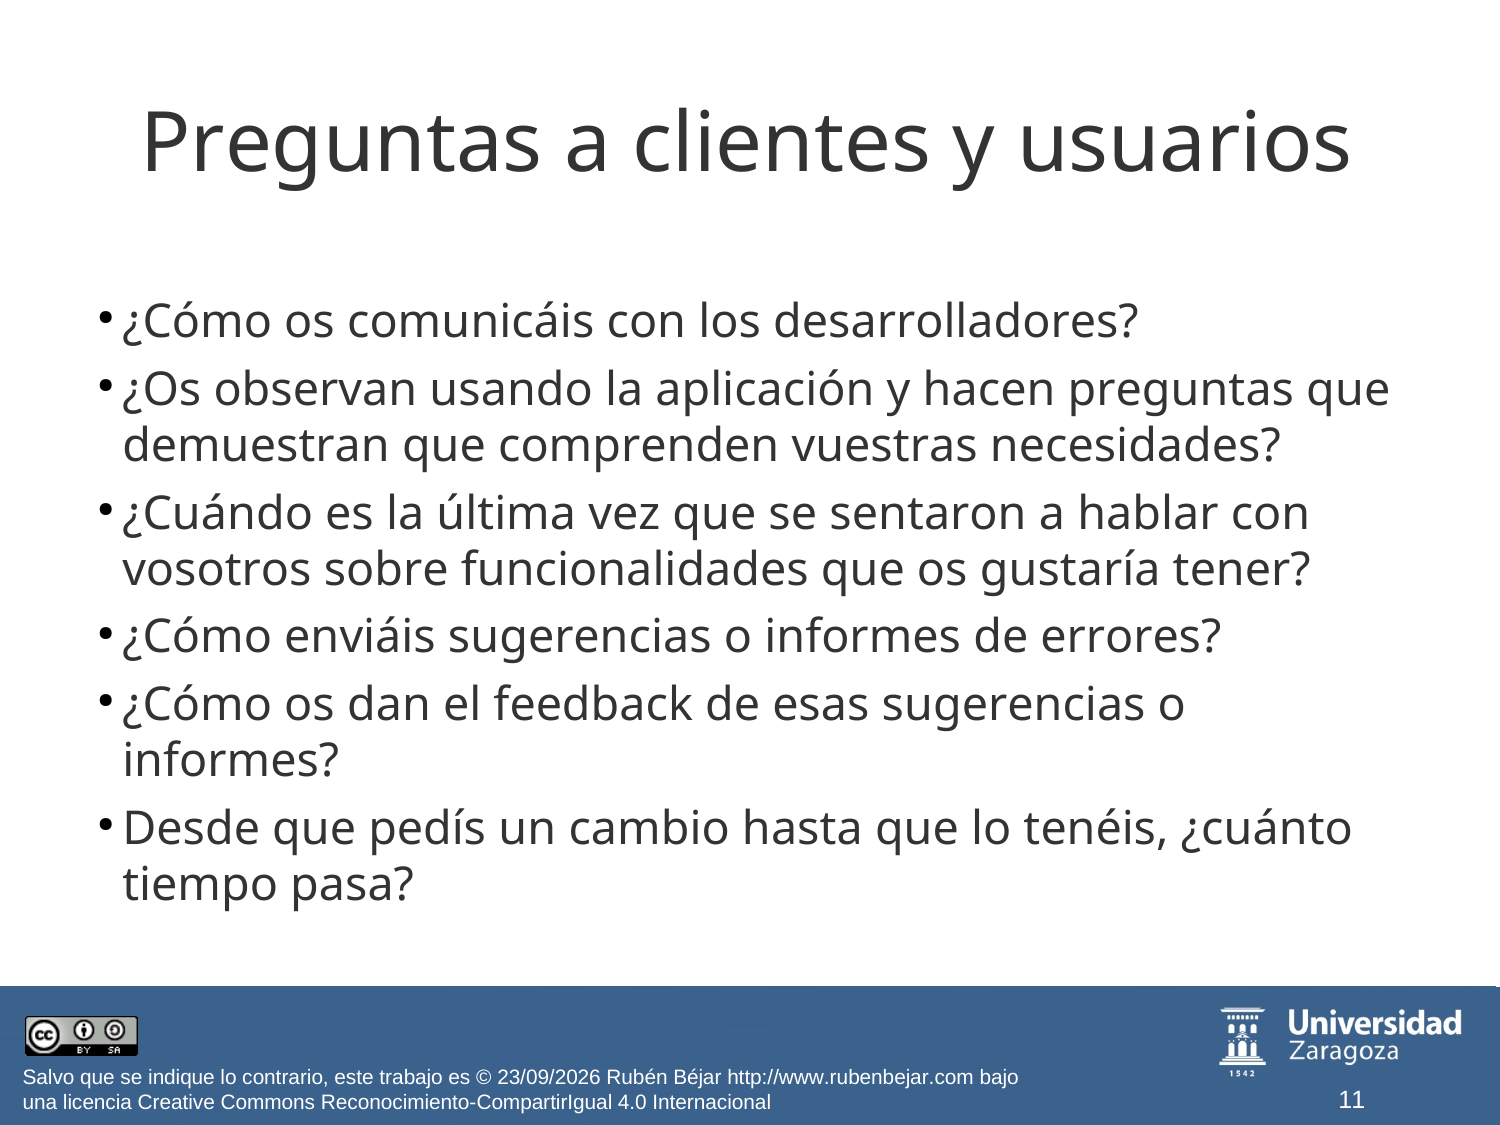

# Preguntas a clientes y usuarios
¿Cómo os comunicáis con los desarrolladores?
¿Os observan usando la aplicación y hacen preguntas que demuestran que comprenden vuestras necesidades?
¿Cuándo es la última vez que se sentaron a hablar con vosotros sobre funcionalidades que os gustaría tener?
¿Cómo enviáis sugerencias o informes de errores?
¿Cómo os dan el feedback de esas sugerencias o informes?
Desde que pedís un cambio hasta que lo tenéis, ¿cuánto tiempo pasa?